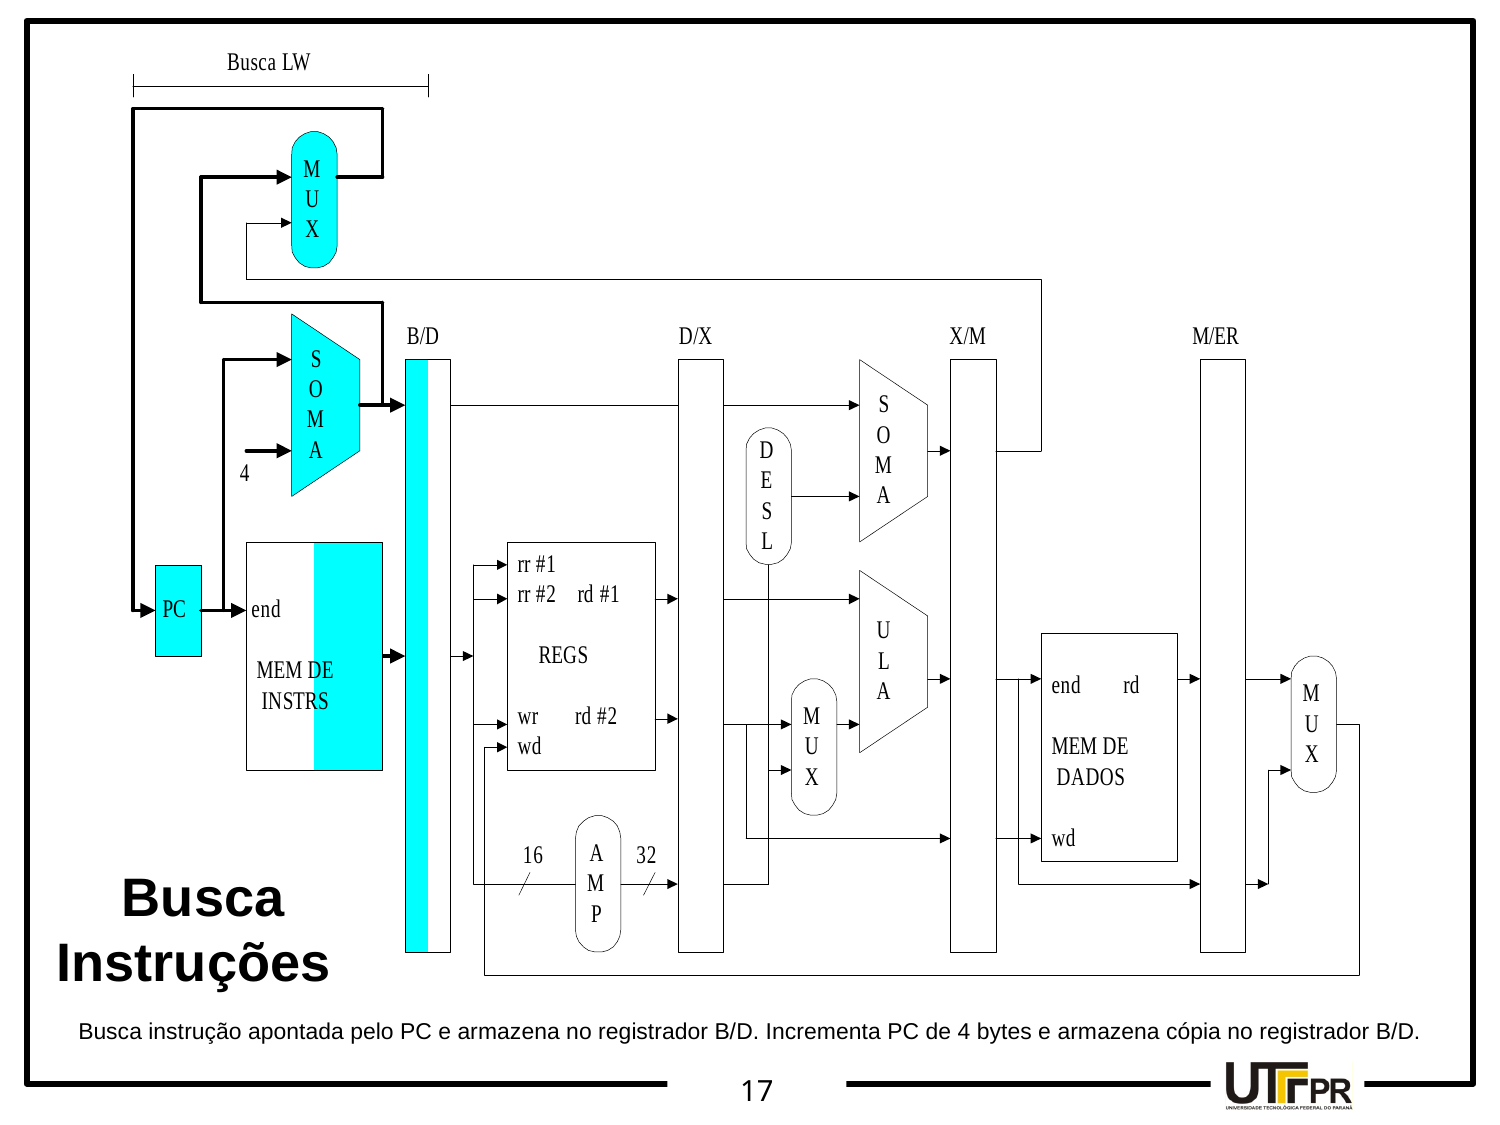

Busca Instruções
# Busca instrução apontada pelo PC e armazena no registrador B/D. Incrementa PC de 4 bytes e armazena cópia no registrador B/D.